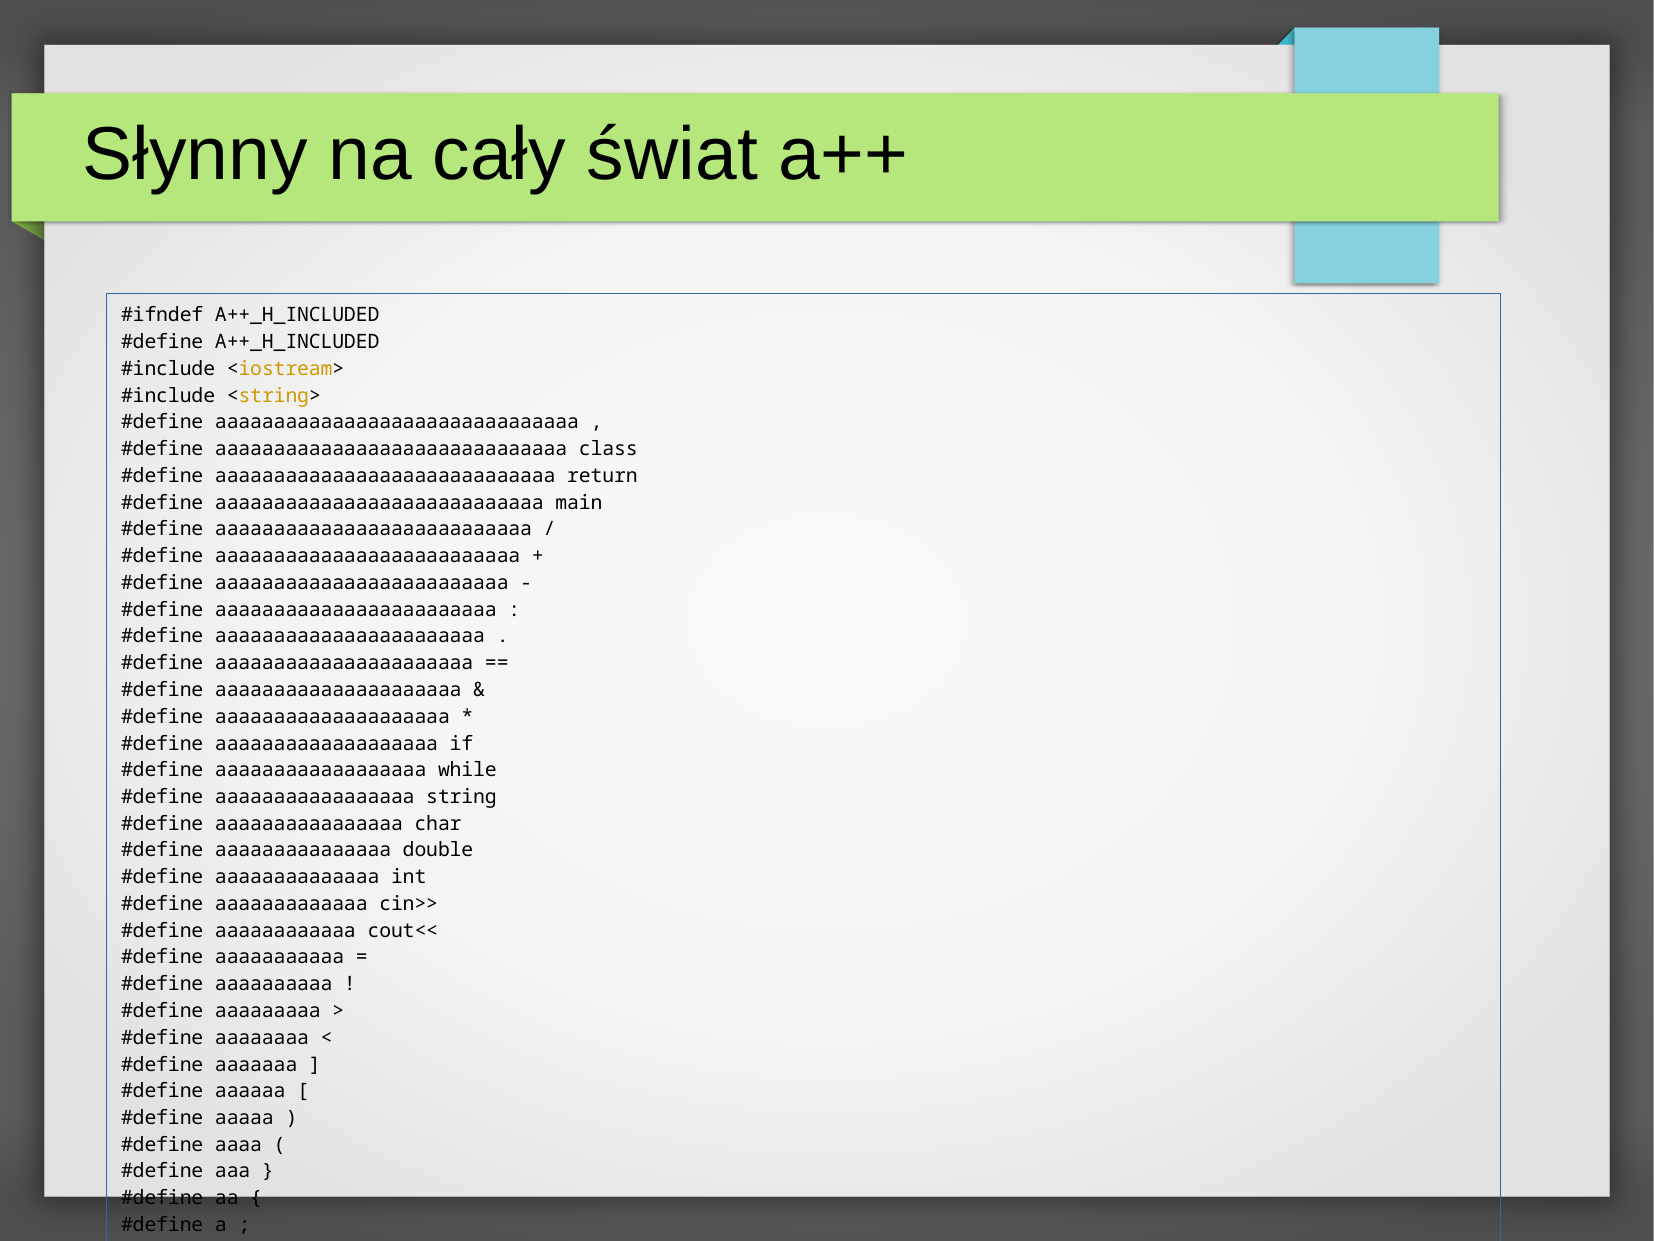

# Słynny na cały świat a++
#ifndef A++_H_INCLUDED
#define A++_H_INCLUDED
#include <iostream>
#include <string>
#define aaaaaaaaaaaaaaaaaaaaaaaaaaaaaaa ,
#define aaaaaaaaaaaaaaaaaaaaaaaaaaaaaa class
#define aaaaaaaaaaaaaaaaaaaaaaaaaaaaa return
#define aaaaaaaaaaaaaaaaaaaaaaaaaaaa main
#define aaaaaaaaaaaaaaaaaaaaaaaaaaa /
#define aaaaaaaaaaaaaaaaaaaaaaaaaa +
#define aaaaaaaaaaaaaaaaaaaaaaaaa -
#define aaaaaaaaaaaaaaaaaaaaaaaa :
#define aaaaaaaaaaaaaaaaaaaaaaa .
#define aaaaaaaaaaaaaaaaaaaaaa ==
#define aaaaaaaaaaaaaaaaaaaaa &
#define aaaaaaaaaaaaaaaaaaaa *
#define aaaaaaaaaaaaaaaaaaa if
#define aaaaaaaaaaaaaaaaaa while
#define aaaaaaaaaaaaaaaaa string
#define aaaaaaaaaaaaaaaa char
#define aaaaaaaaaaaaaaa double
#define aaaaaaaaaaaaaa int
#define aaaaaaaaaaaaa cin>>
#define aaaaaaaaaaaa cout<<
#define aaaaaaaaaaa =
#define aaaaaaaaaa !
#define aaaaaaaaa >
#define aaaaaaaa <
#define aaaaaaa ]
#define aaaaaa [
#define aaaaa )
#define aaaa (
#define aaa }
#define aa {
#define a ;
using namespace std;
#endif